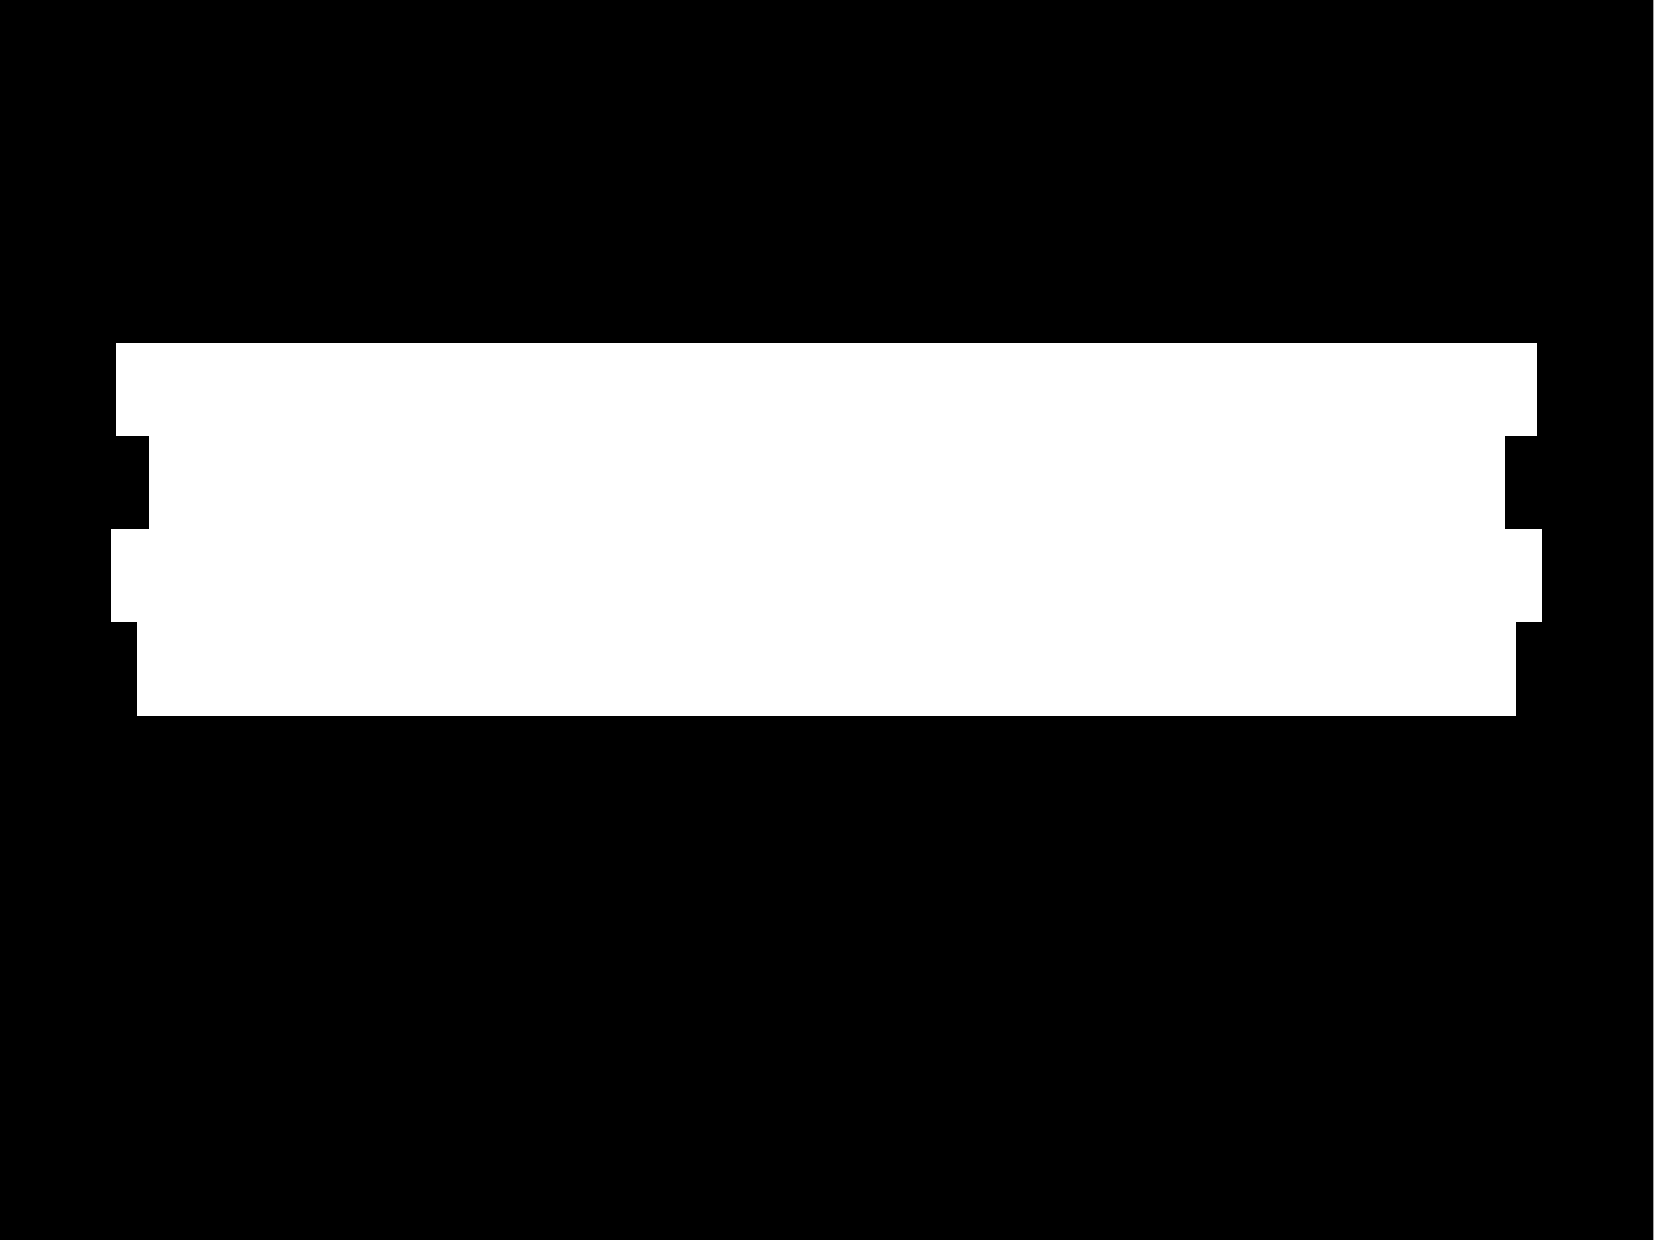

# Voz do que clama em meio ao deserto
Prepara o caminho do meu Salvador
Grita nas praça, nas ruas, nos campos
Prepara o caminho do meu Salvador